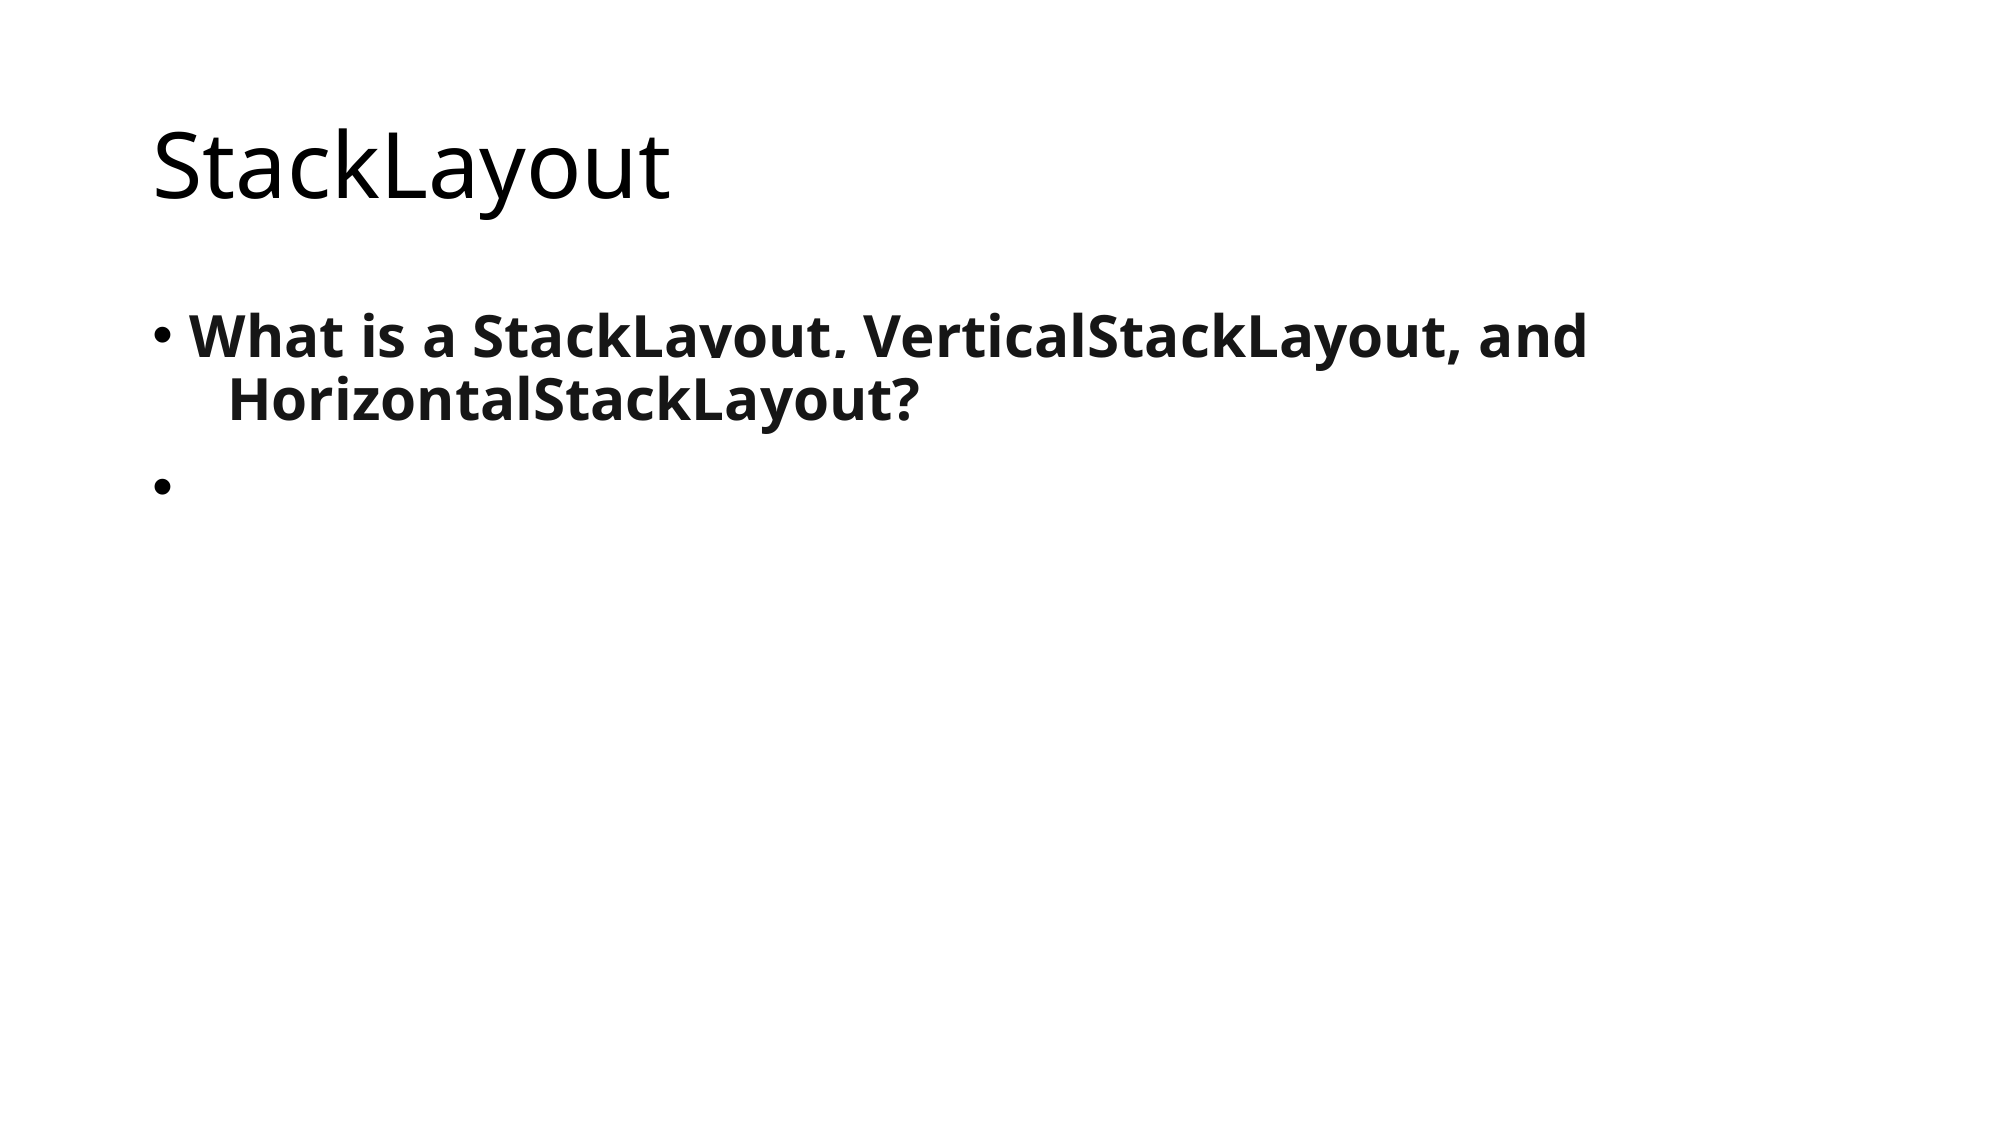

# StackLayout
What is a StackLayout, VerticalStackLayout, and HorizontalStackLayout?